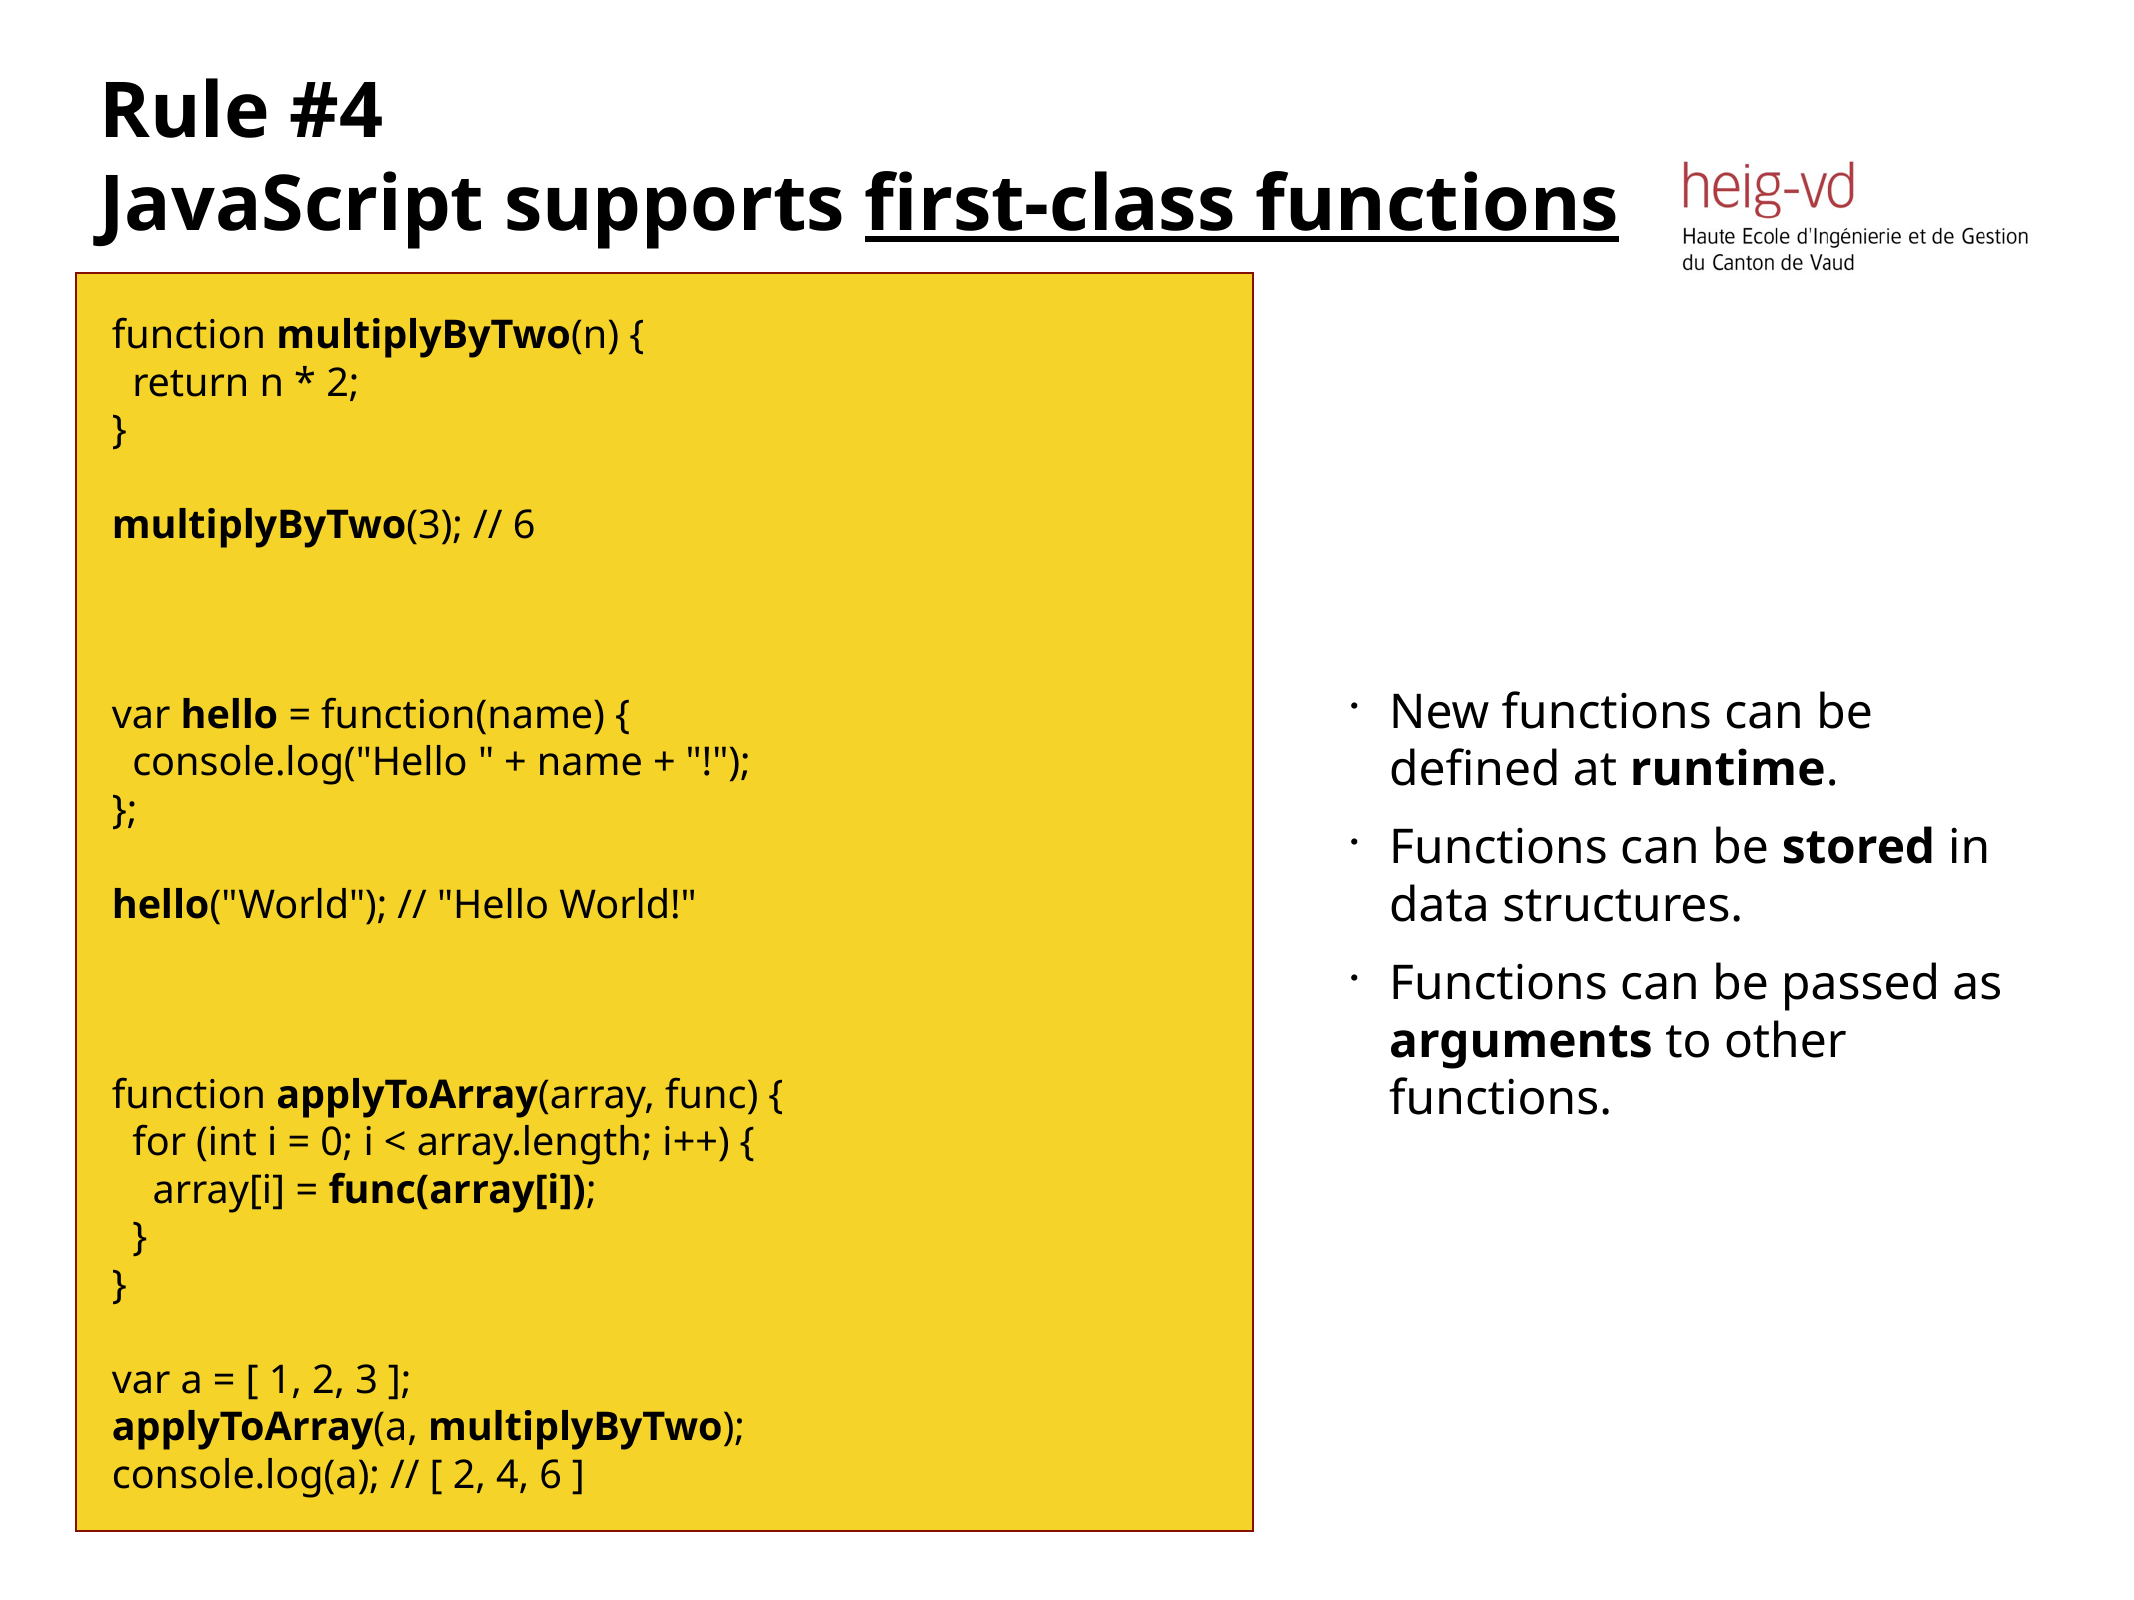

Rule #4
JavaScript supports first-class functions
function multiplyByTwo(n) {
 return n * 2;
}
multiplyByTwo(3); // 6
var hello = function(name) {
 console.log("Hello " + name + "!");
};
hello("World"); // "Hello World!"
function applyToArray(array, func) {
 for (int i = 0; i < array.length; i++) {
 array[i] = func(array[i]);
 }
}
var a = [ 1, 2, 3 ];
applyToArray(a, multiplyByTwo);
console.log(a); // [ 2, 4, 6 ]
New functions can be defined at runtime.
Functions can be stored in data structures.
Functions can be passed as arguments to other functions.